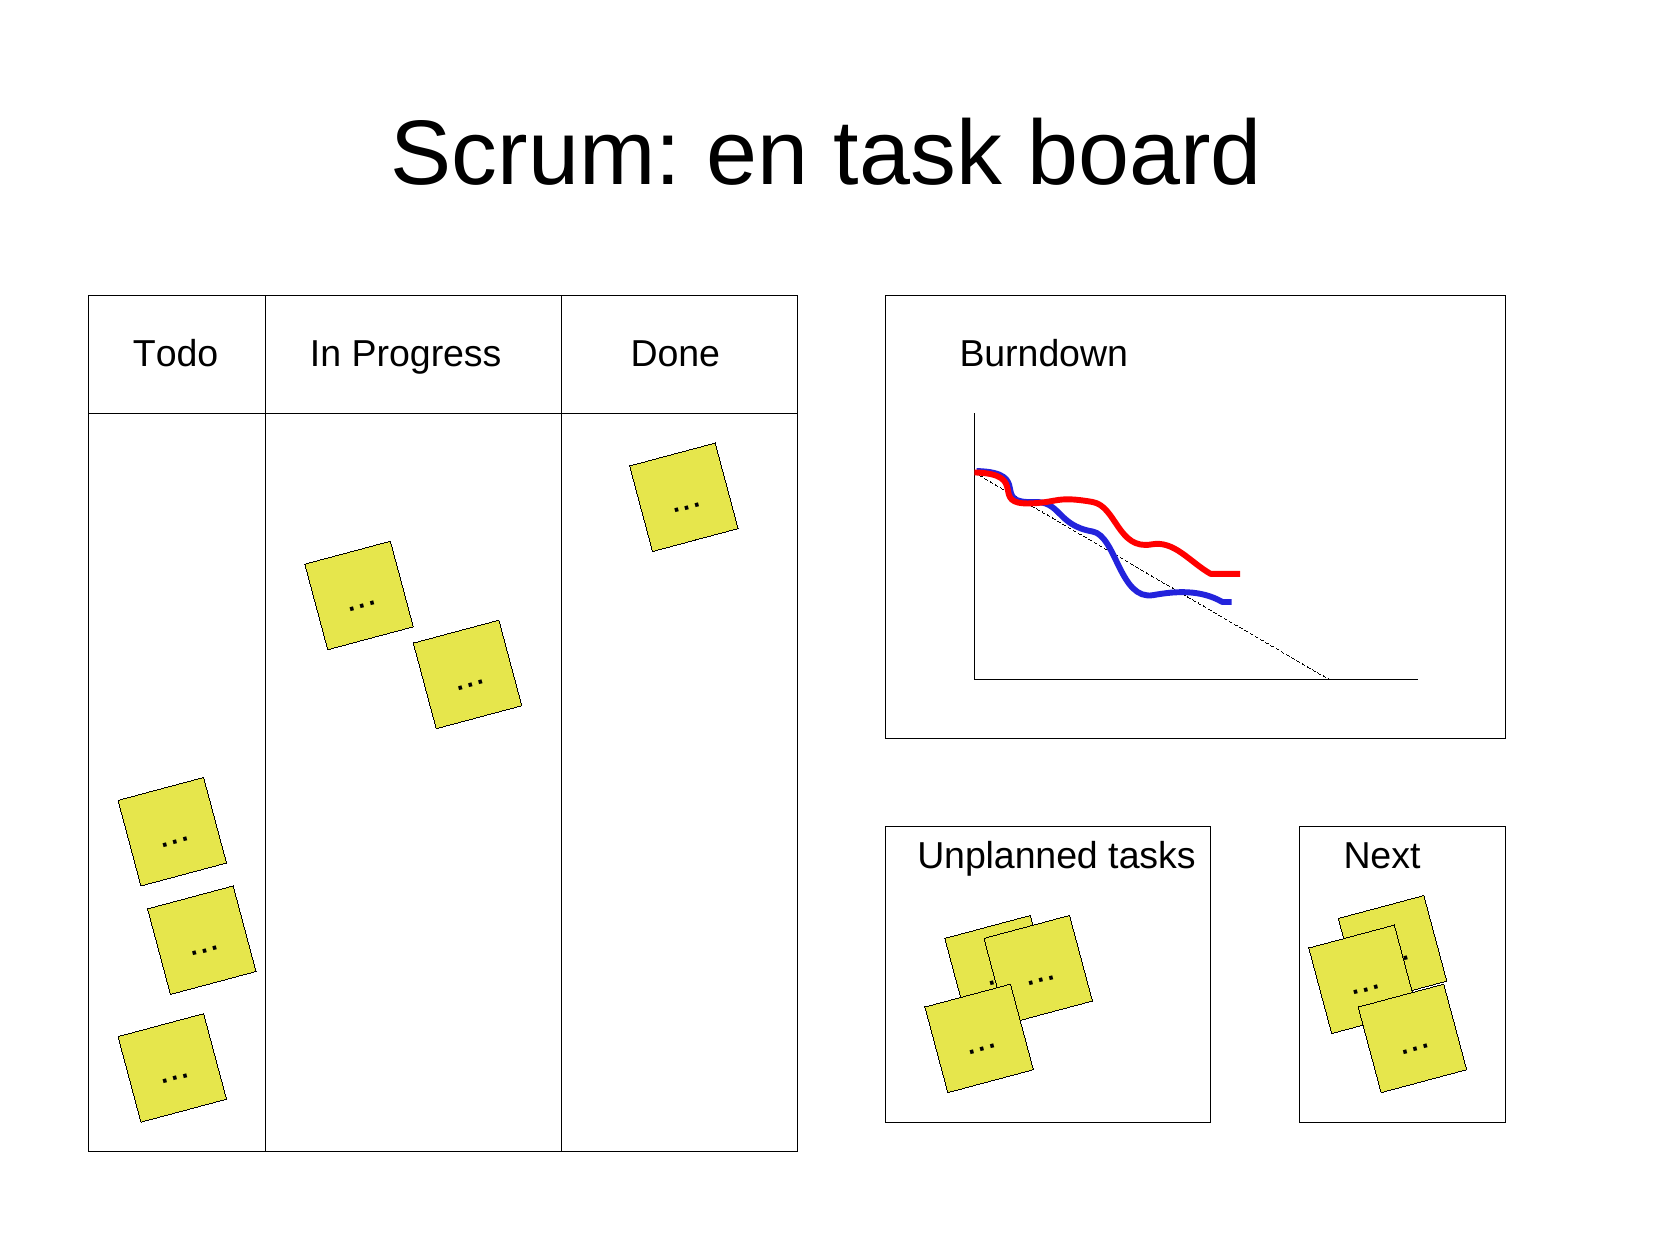

# Scrum: en task board
Todo
In Progress
Done
Burndown
...
...
...
...
Unplanned tasks
Next
...
...
...
...
...
...
...
...